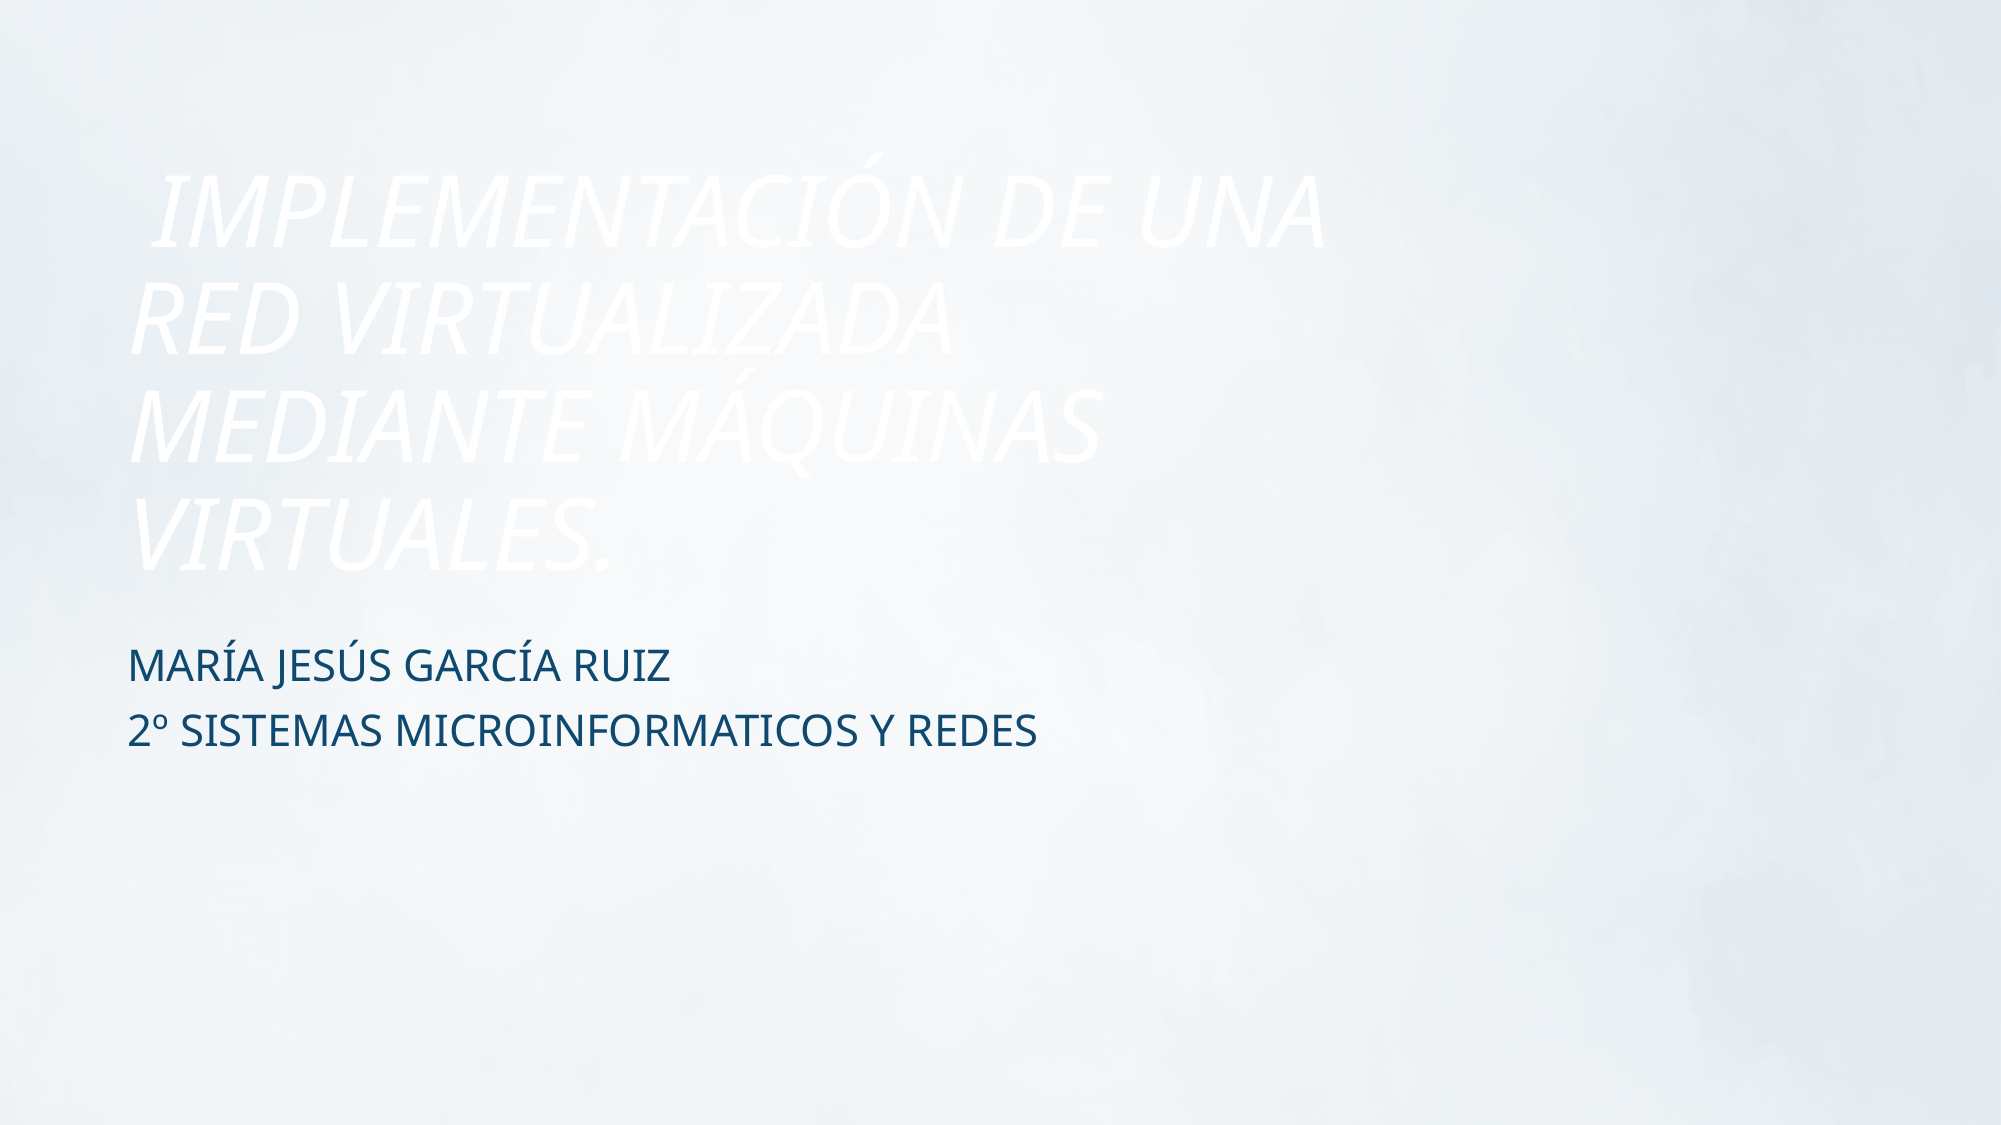

# IMPLEMENTACIÓN DE UNA RED VIRTUALIZADA MEDIANTE MÁQUINAS VIRTUALES.
MARÍA JESÚS GARCÍA RUIZ
2º SISTEMAS MICROINFORMATICOS Y REDES